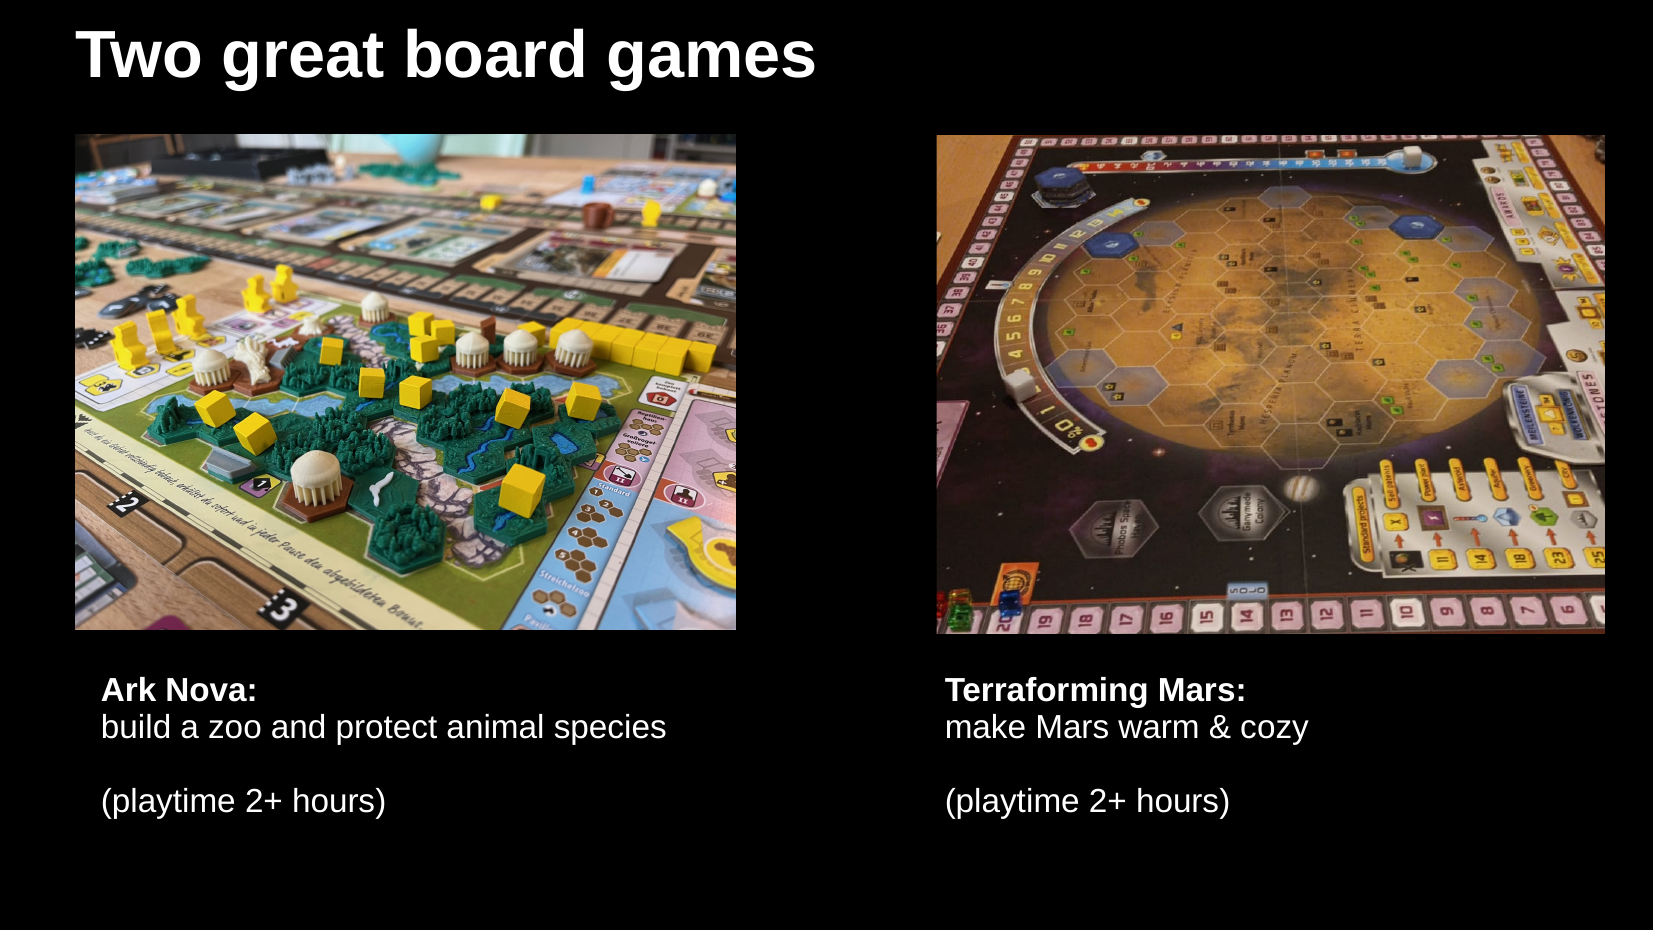

# Two great board games
Ark Nova:
build a zoo and protect animal species
(playtime 2+ hours)
Terraforming Mars:
make Mars warm & cozy
(playtime 2+ hours)